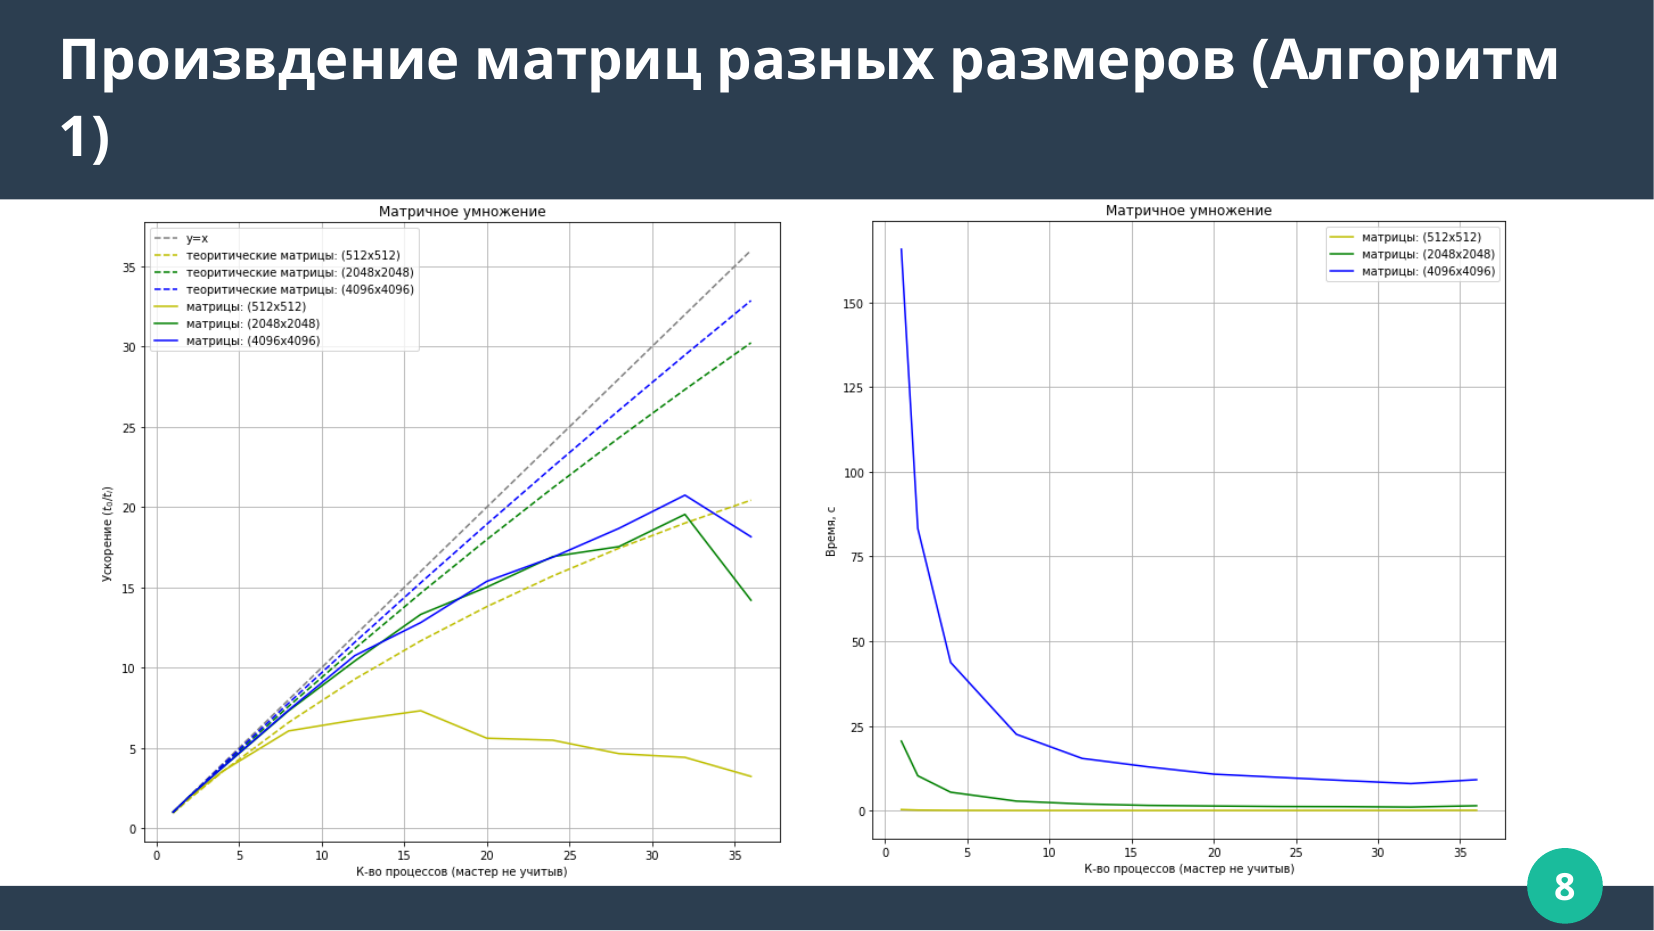

# Произвдение матриц разных размеров (Алгоритм 1)